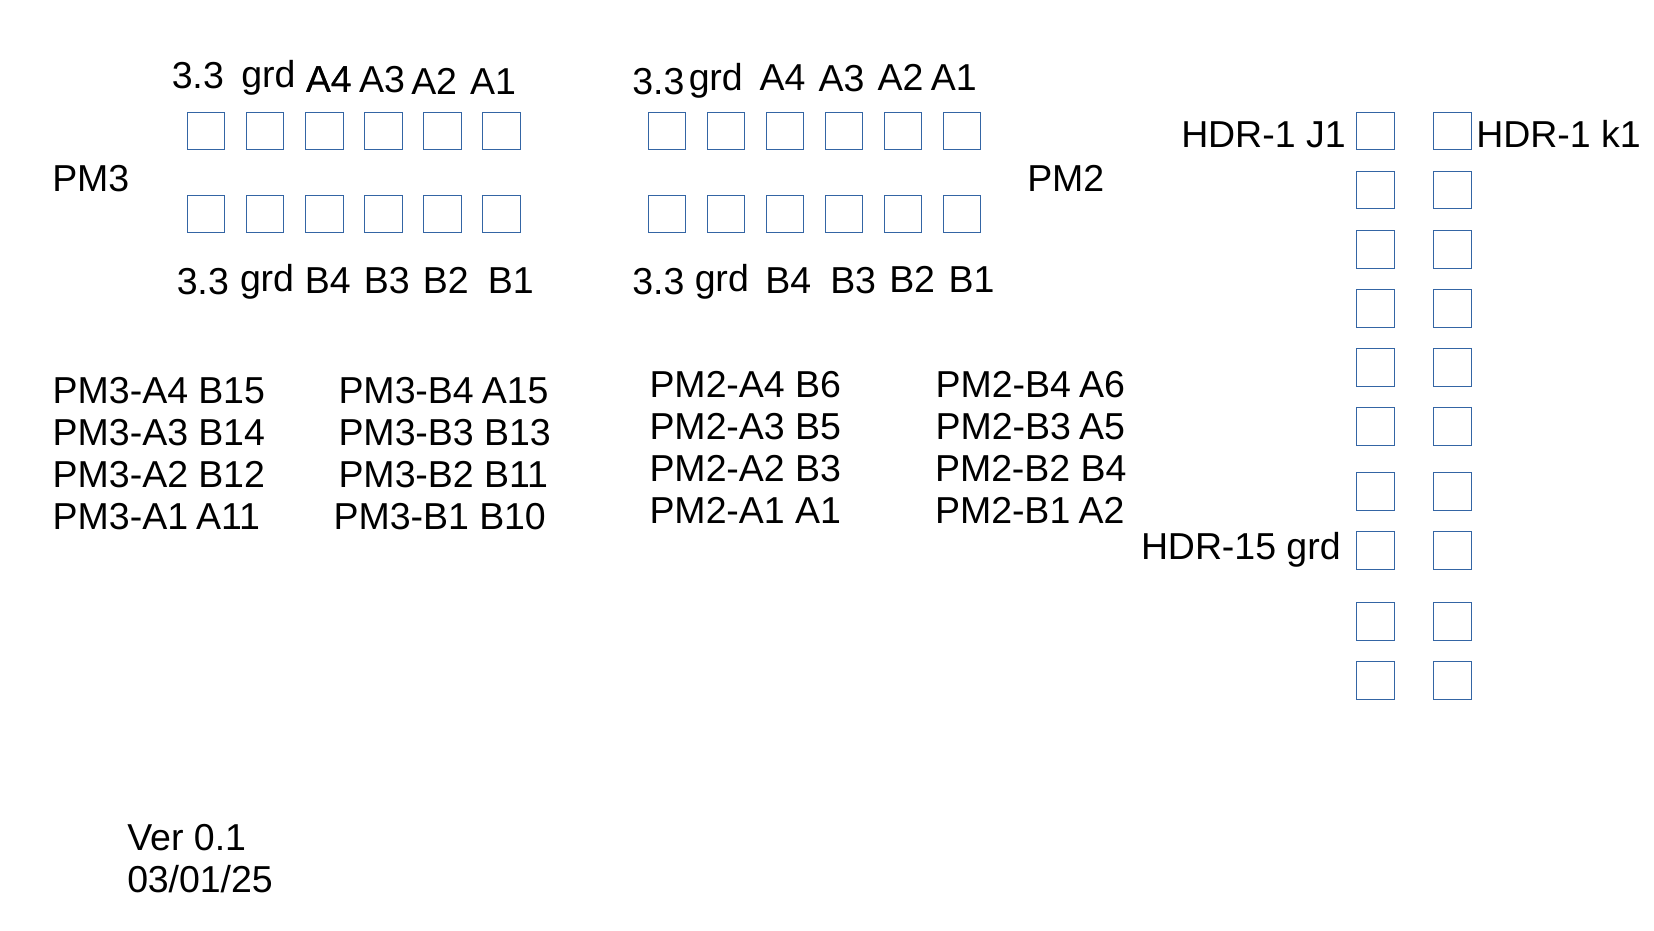

grd
3.3
A4
grd
A2
A1
A3
A4
A4
A3
A2
A1
3.3
HDR-1 J1
HDR-1 k1
PM3
PM2
grd
grd
B2
B1
B4
B3
B2
B1
B4
B3
3.3
3.3
PM2-A4 B6 PM2-B4 A6
PM2-A3 B5 PM2-B3 A5
PM2-A2 B3 PM2-B2 B4
PM2-A1 A1 PM2-B1 A2
PM3-A4 B15 PM3-B4 A15
PM3-A3 B14 PM3-B3 B13
PM3-A2 B12 PM3-B2 B11
PM3-A1 A11 PM3-B1 B10
HDR-15 grd
Ver 0.1
03/01/25